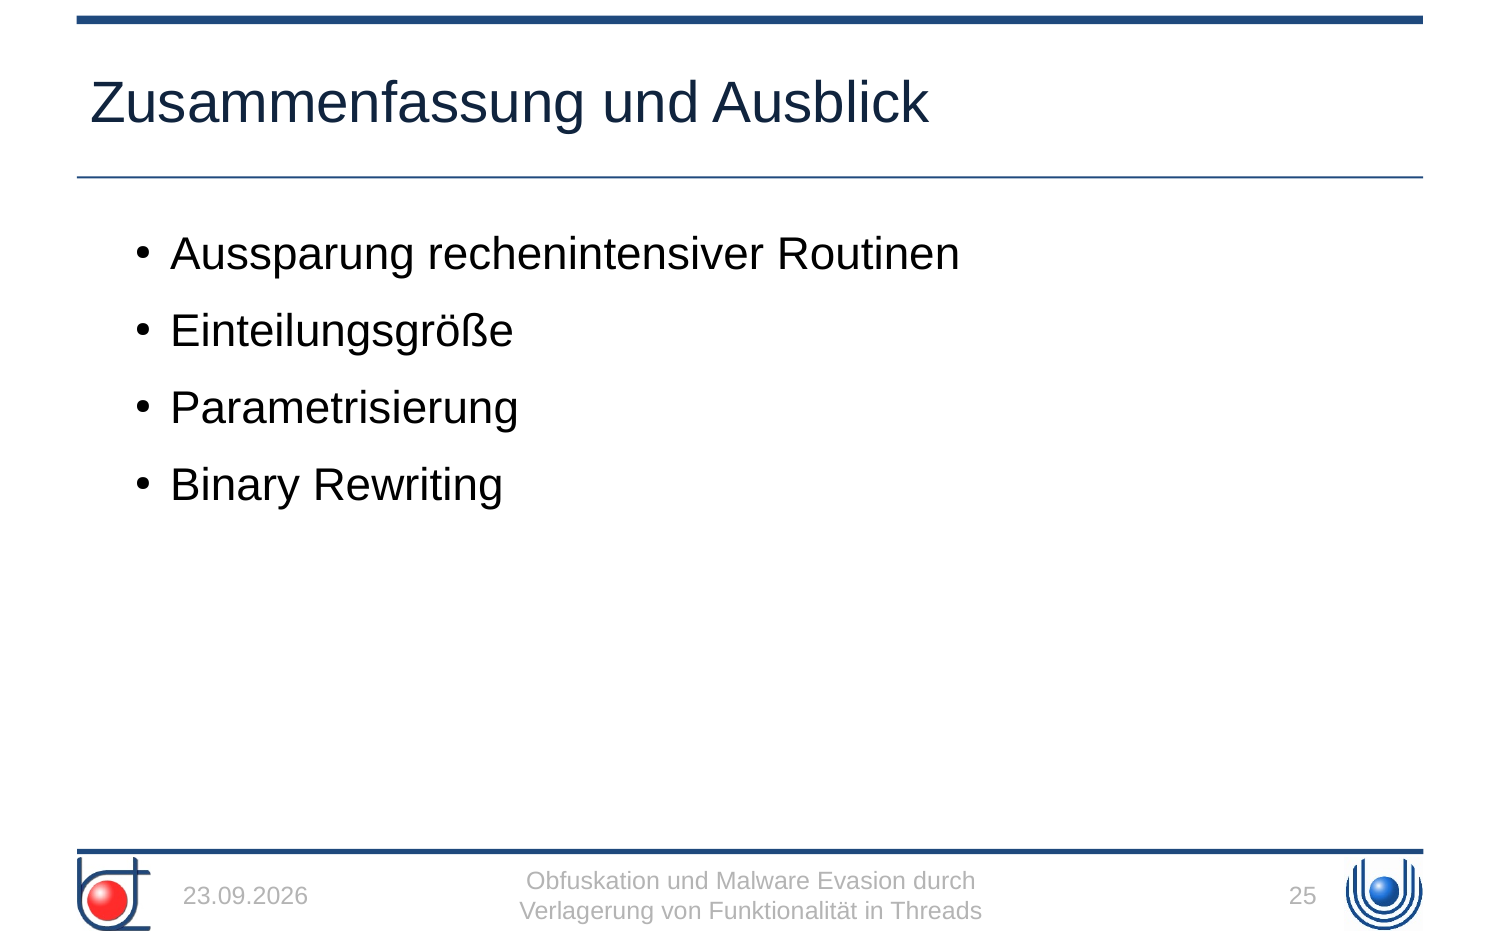

# Zusammenfassung und Ausblick
Aussparung rechenintensiver Routinen
Einteilungsgröße
Parametrisierung
Binary Rewriting
Obfuskation und Malware Evasion durch Verlagerung von Funktionalität in Threads